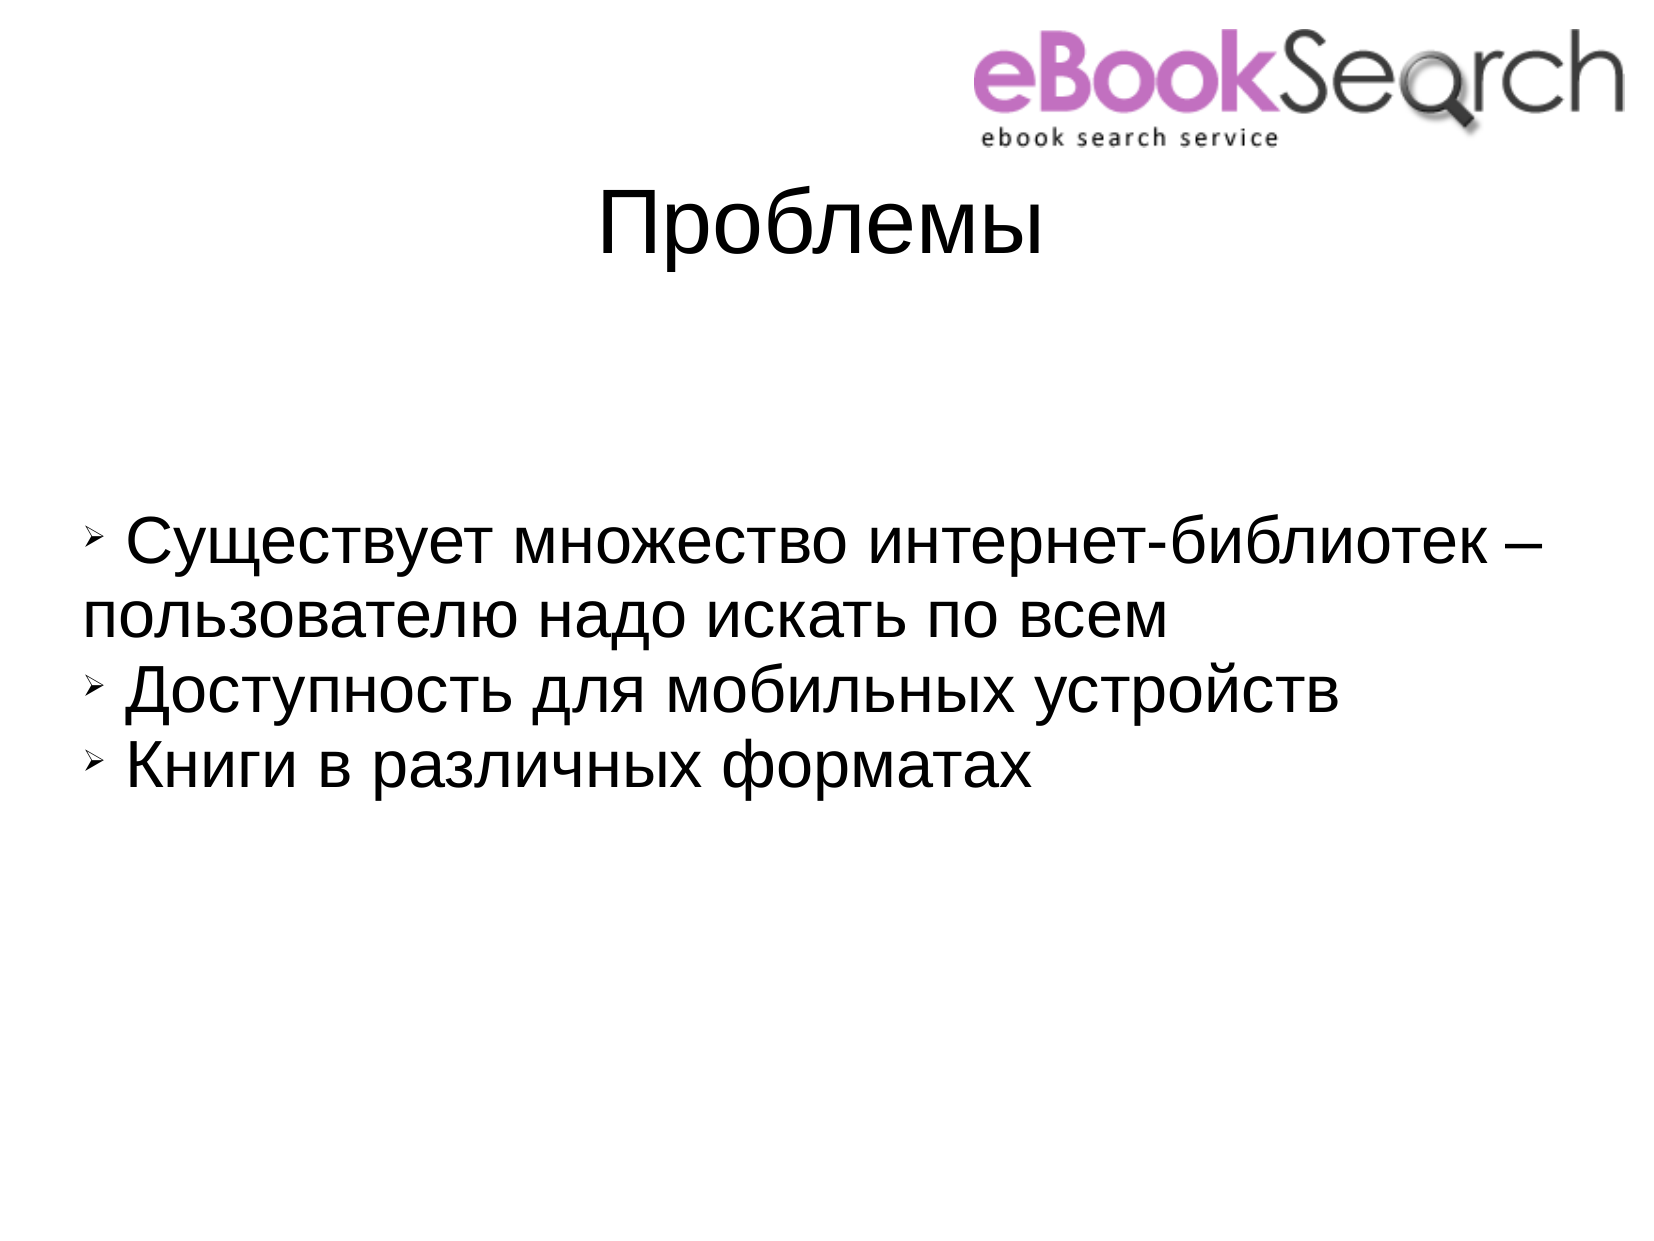

Проблемы
# Существует множество интернет-библиотек – пользователю надо искать по всем
 Доступность для мобильных устройств
 Книги в различных форматах